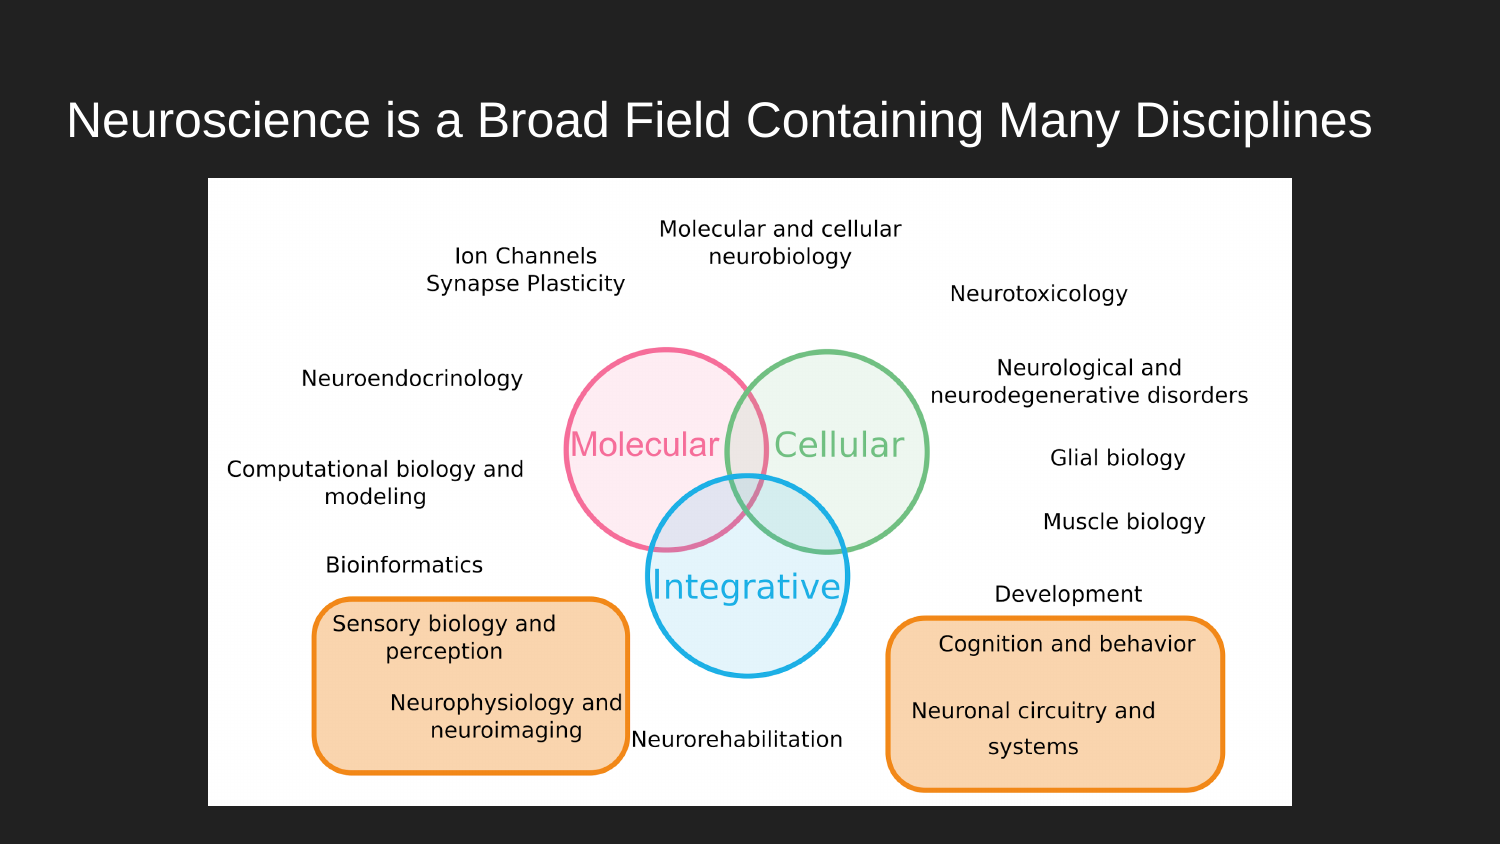

# Neuroscience is a Broad Field Containing Many Disciplines